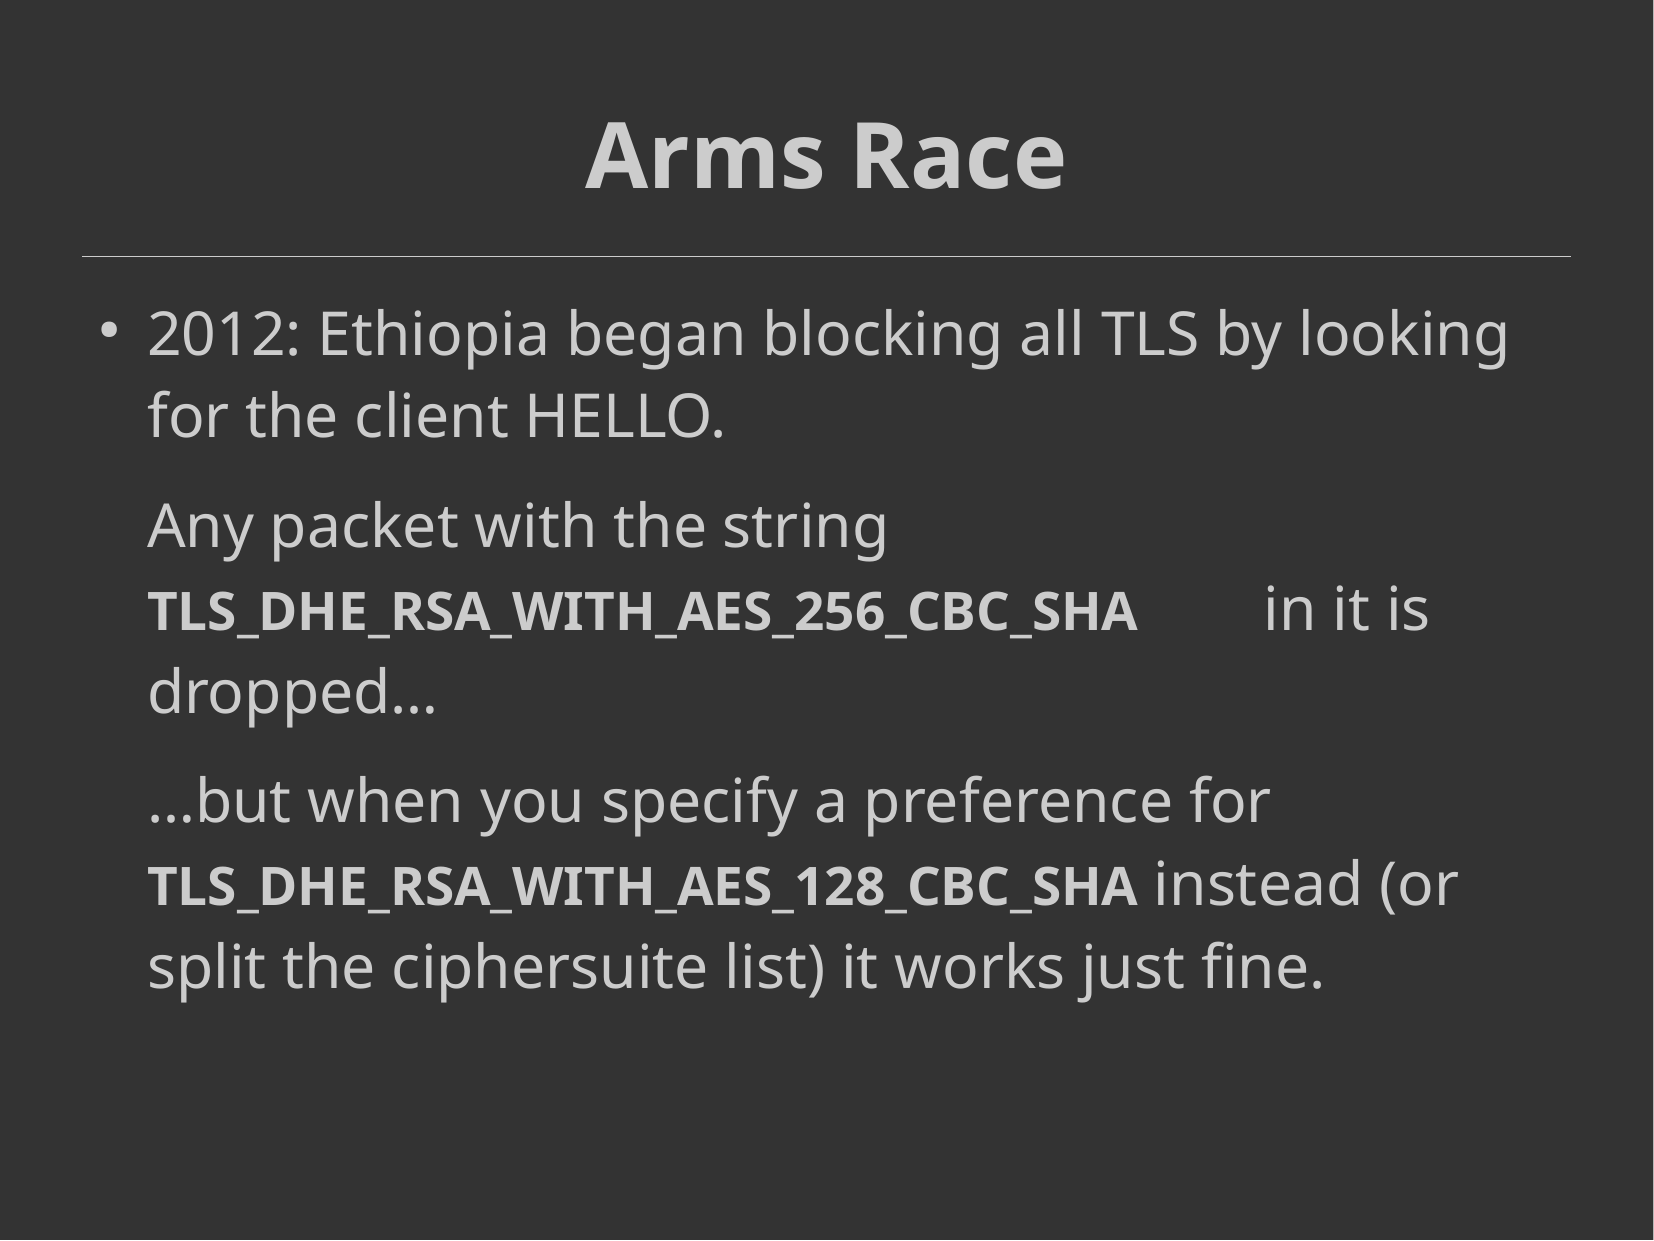

# Arms Race
2012: Ethiopia began blocking all TLS by looking for the client HELLO.
Any packet with the string TLS_DHE_RSA_WITH_AES_256_CBC_SHA in it is dropped…
…but when you specify a preference for TLS_DHE_RSA_WITH_AES_128_CBC_SHA instead (or split the ciphersuite list) it works just fine.